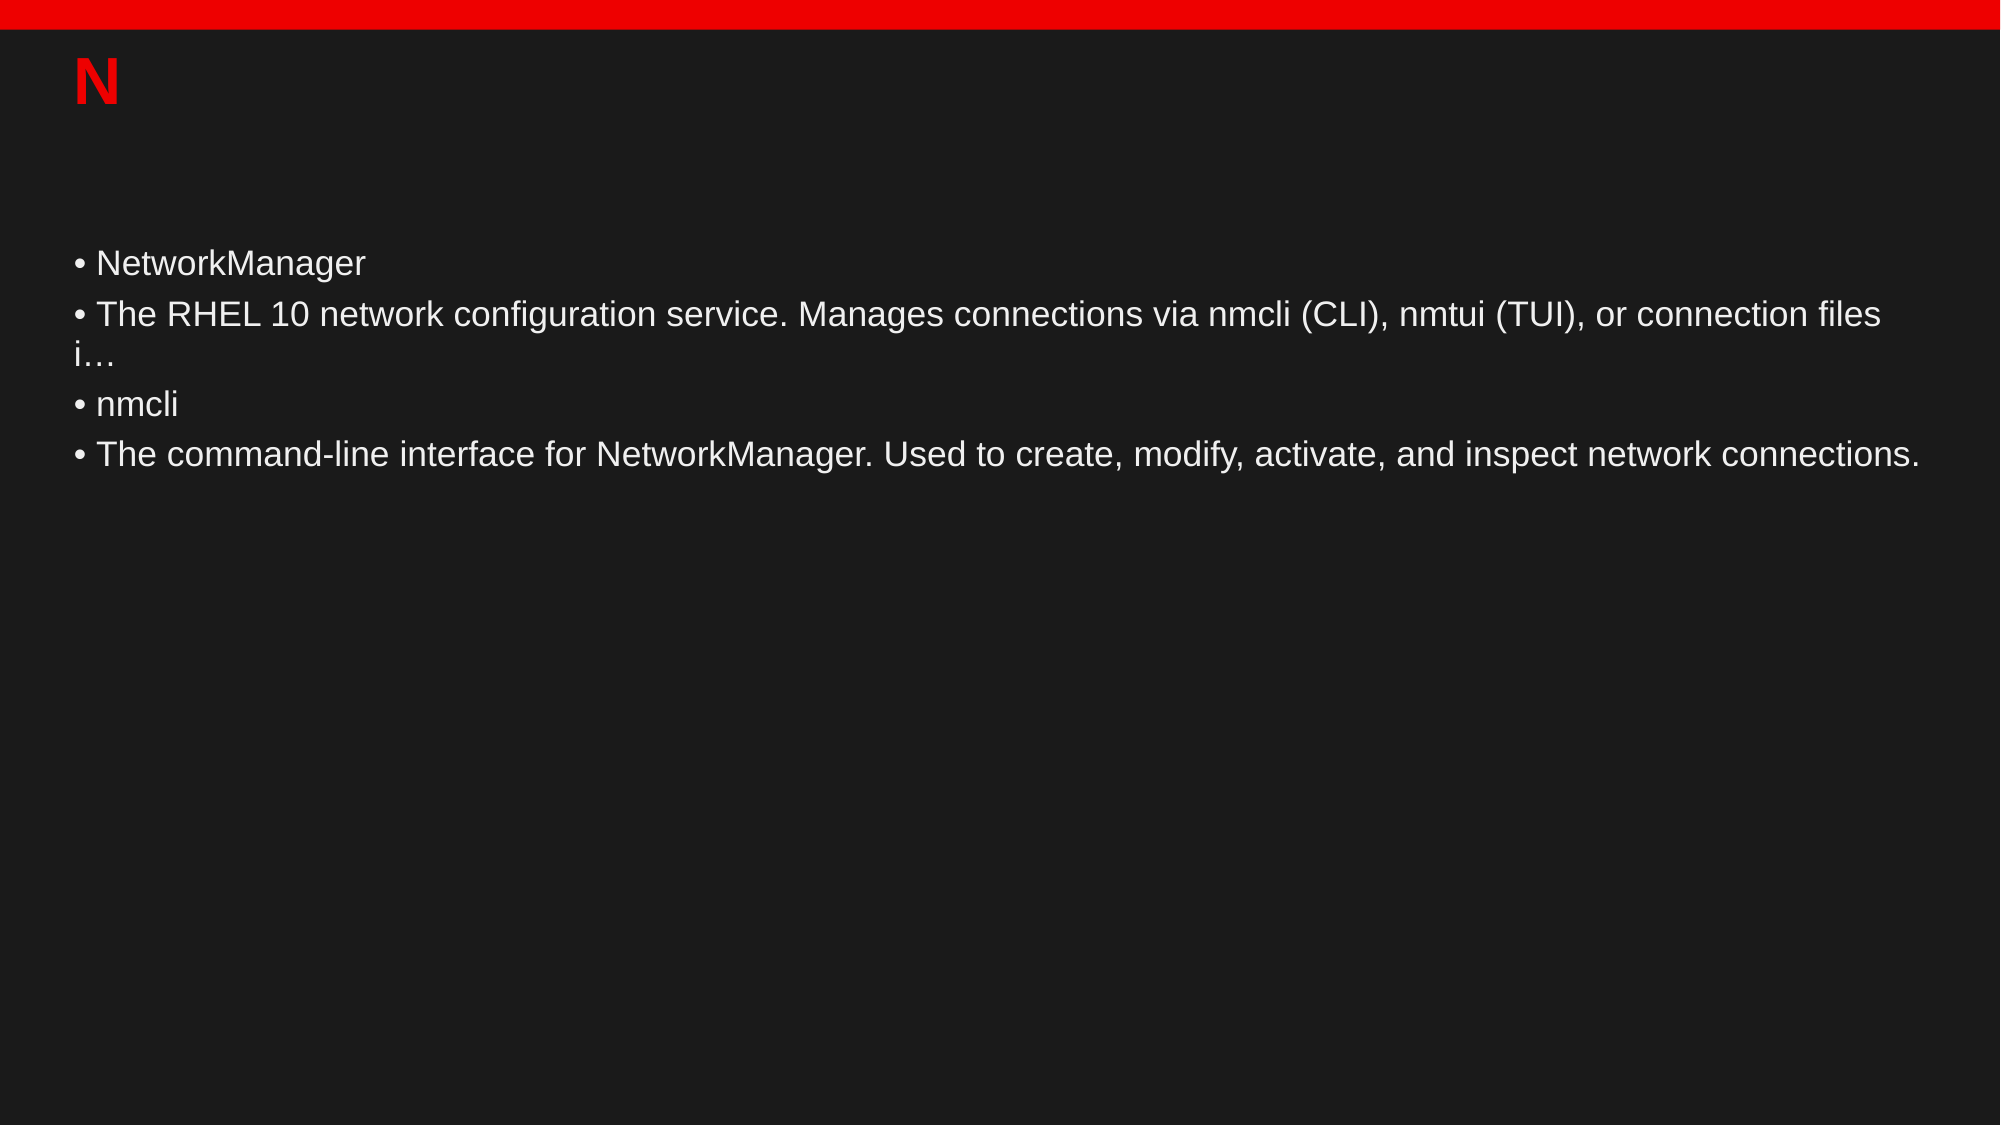

N
• NetworkManager
• The RHEL 10 network configuration service. Manages connections via nmcli (CLI), nmtui (TUI), or connection files i…
• nmcli
• The command-line interface for NetworkManager. Used to create, modify, activate, and inspect network connections.